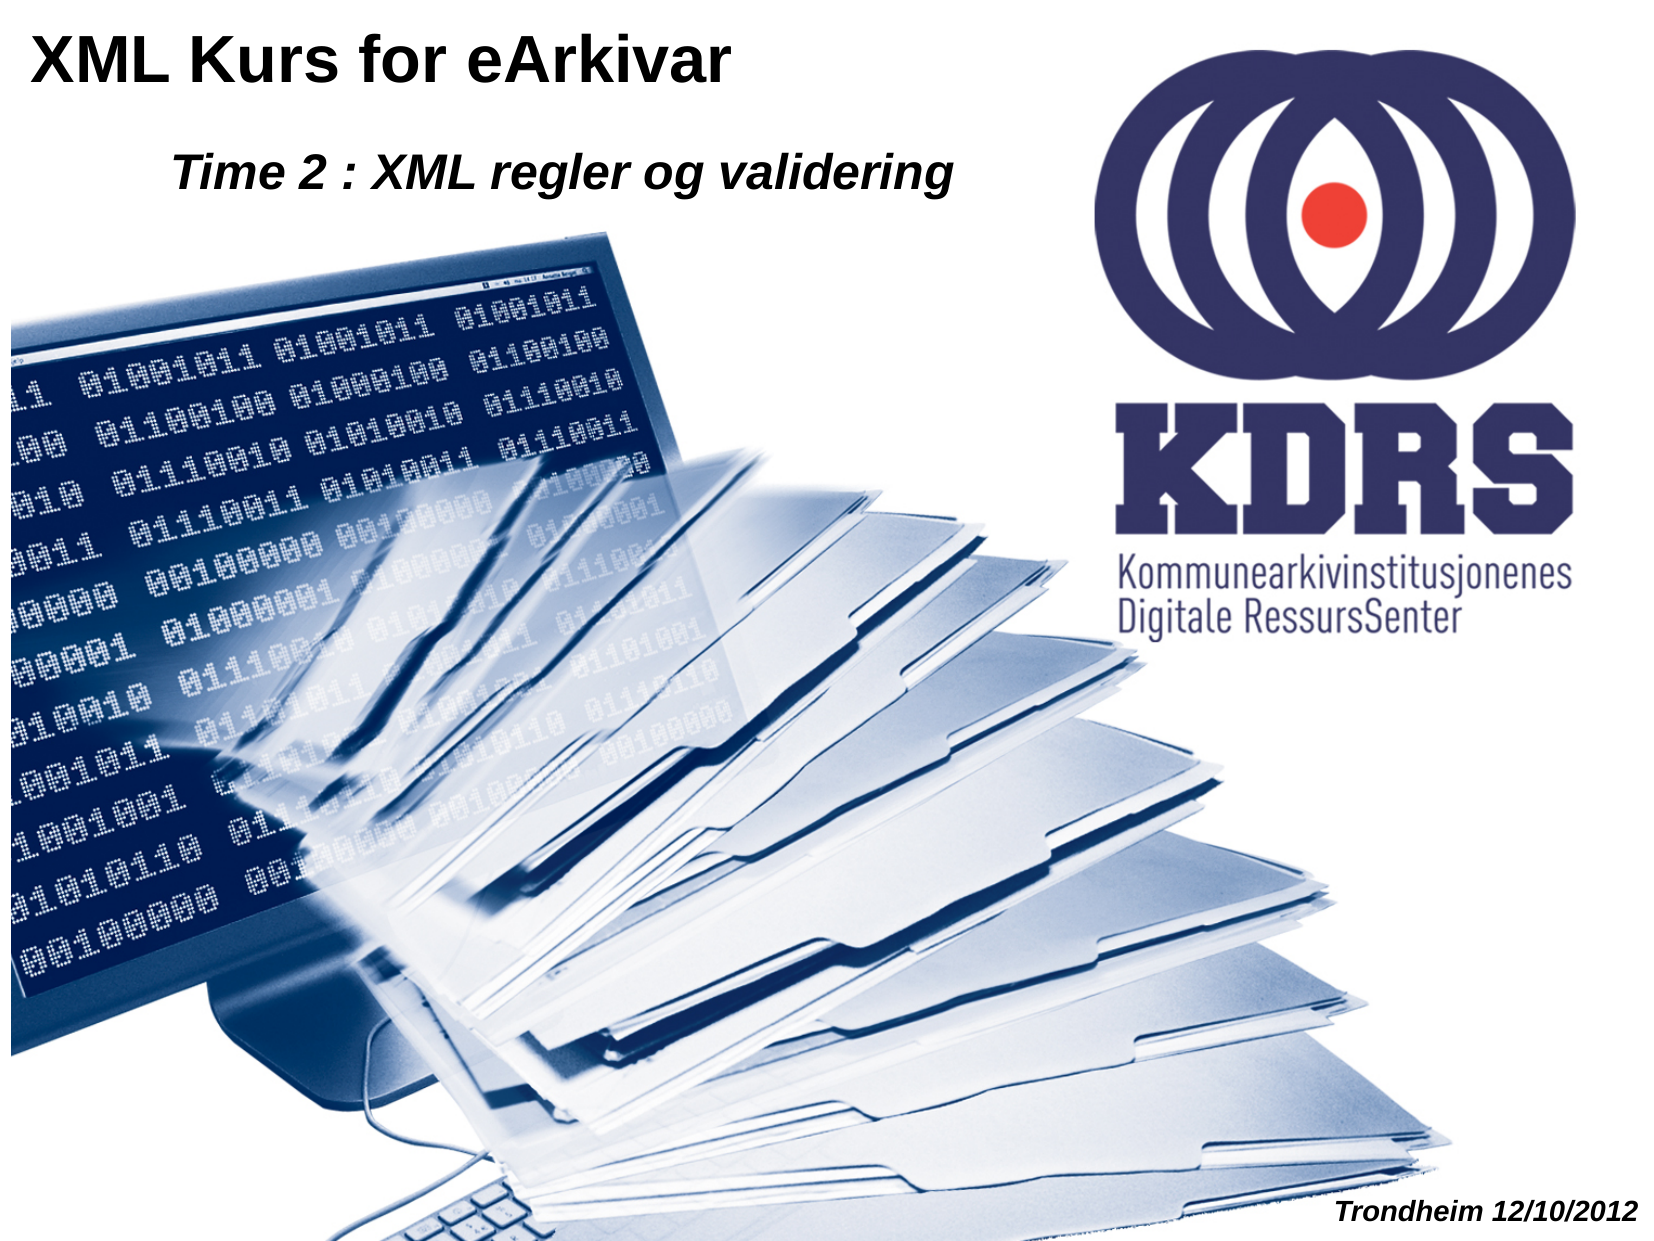

XML Kurs for eArkivar
Time 2 : XML regler og validering
Trondheim 12/10/2012